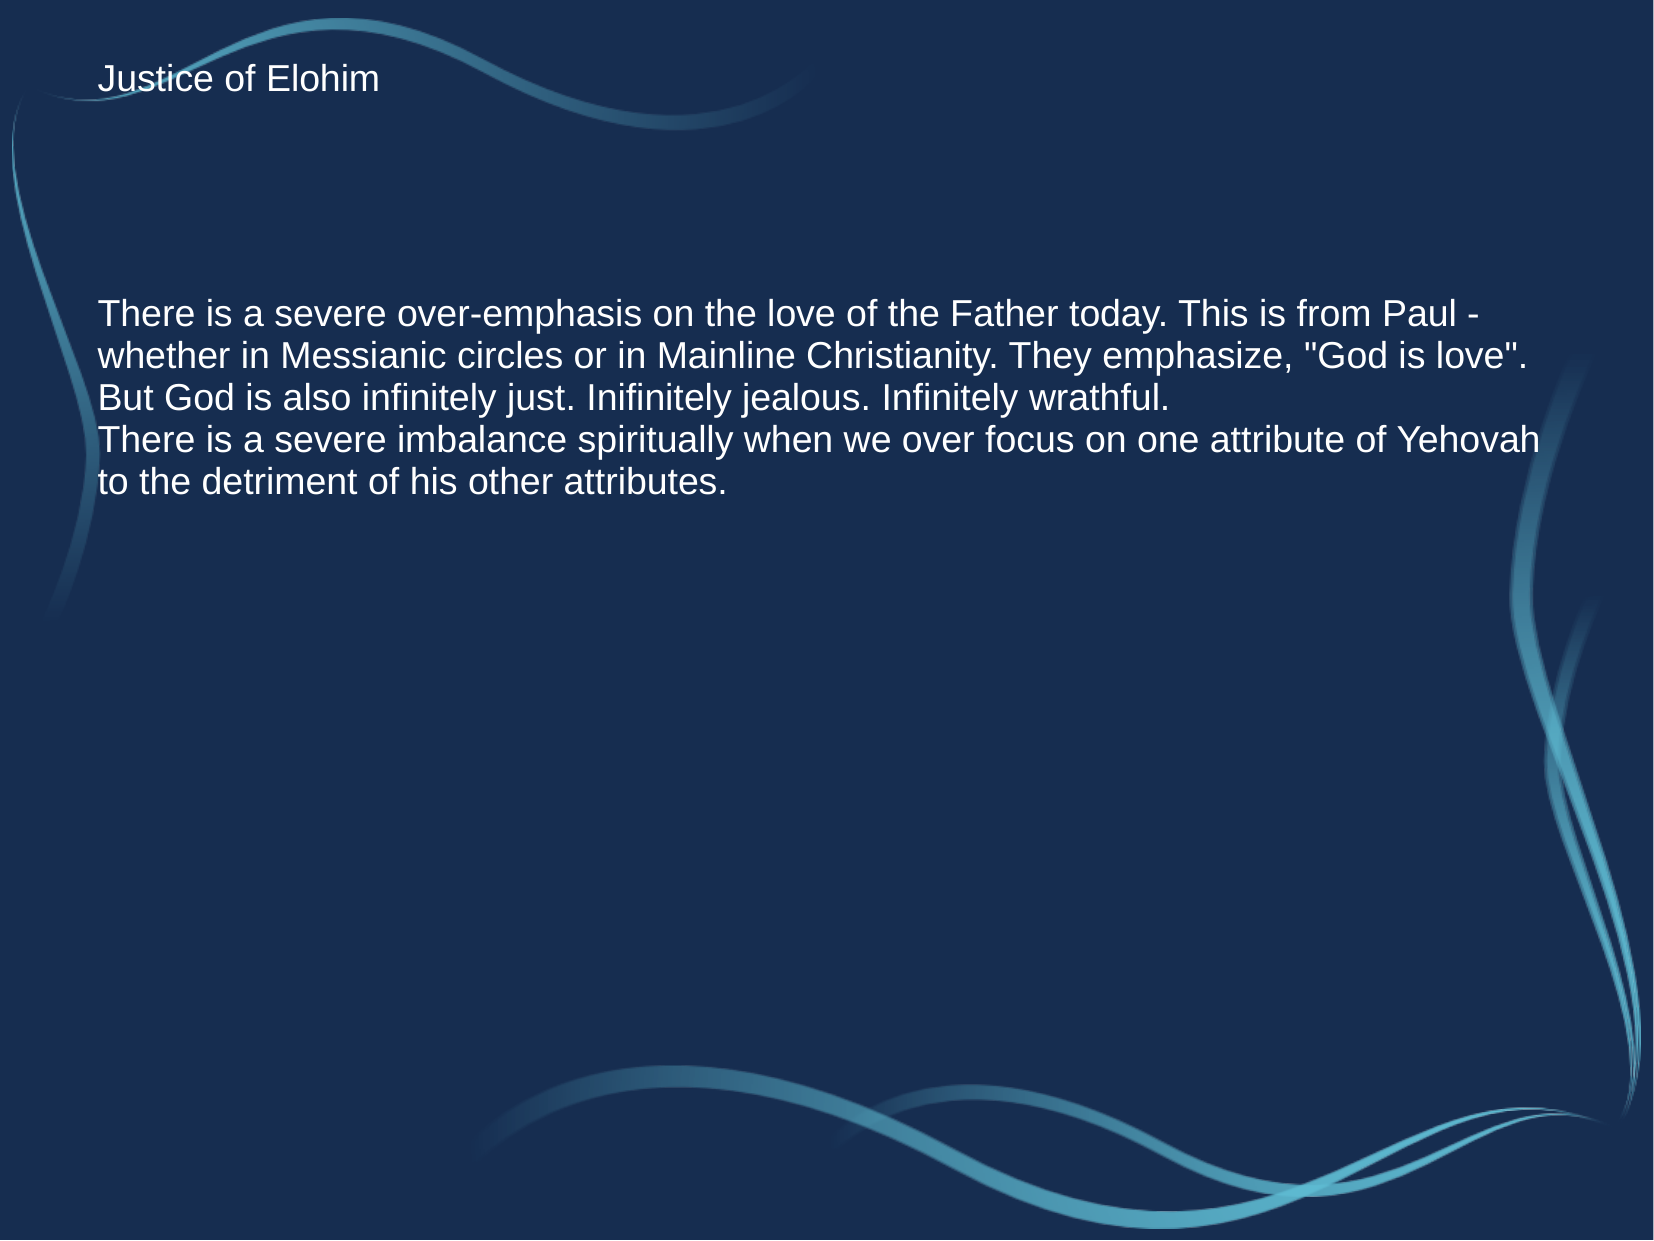

Justice of Elohim
There is a severe over-emphasis on the love of the Father today. This is from Paul - whether in Messianic circles or in Mainline Christianity. They emphasize, "God is love". But God is also infinitely just. Inifinitely jealous. Infinitely wrathful.
There is a severe imbalance spiritually when we over focus on one attribute of Yehovah to the detriment of his other attributes.